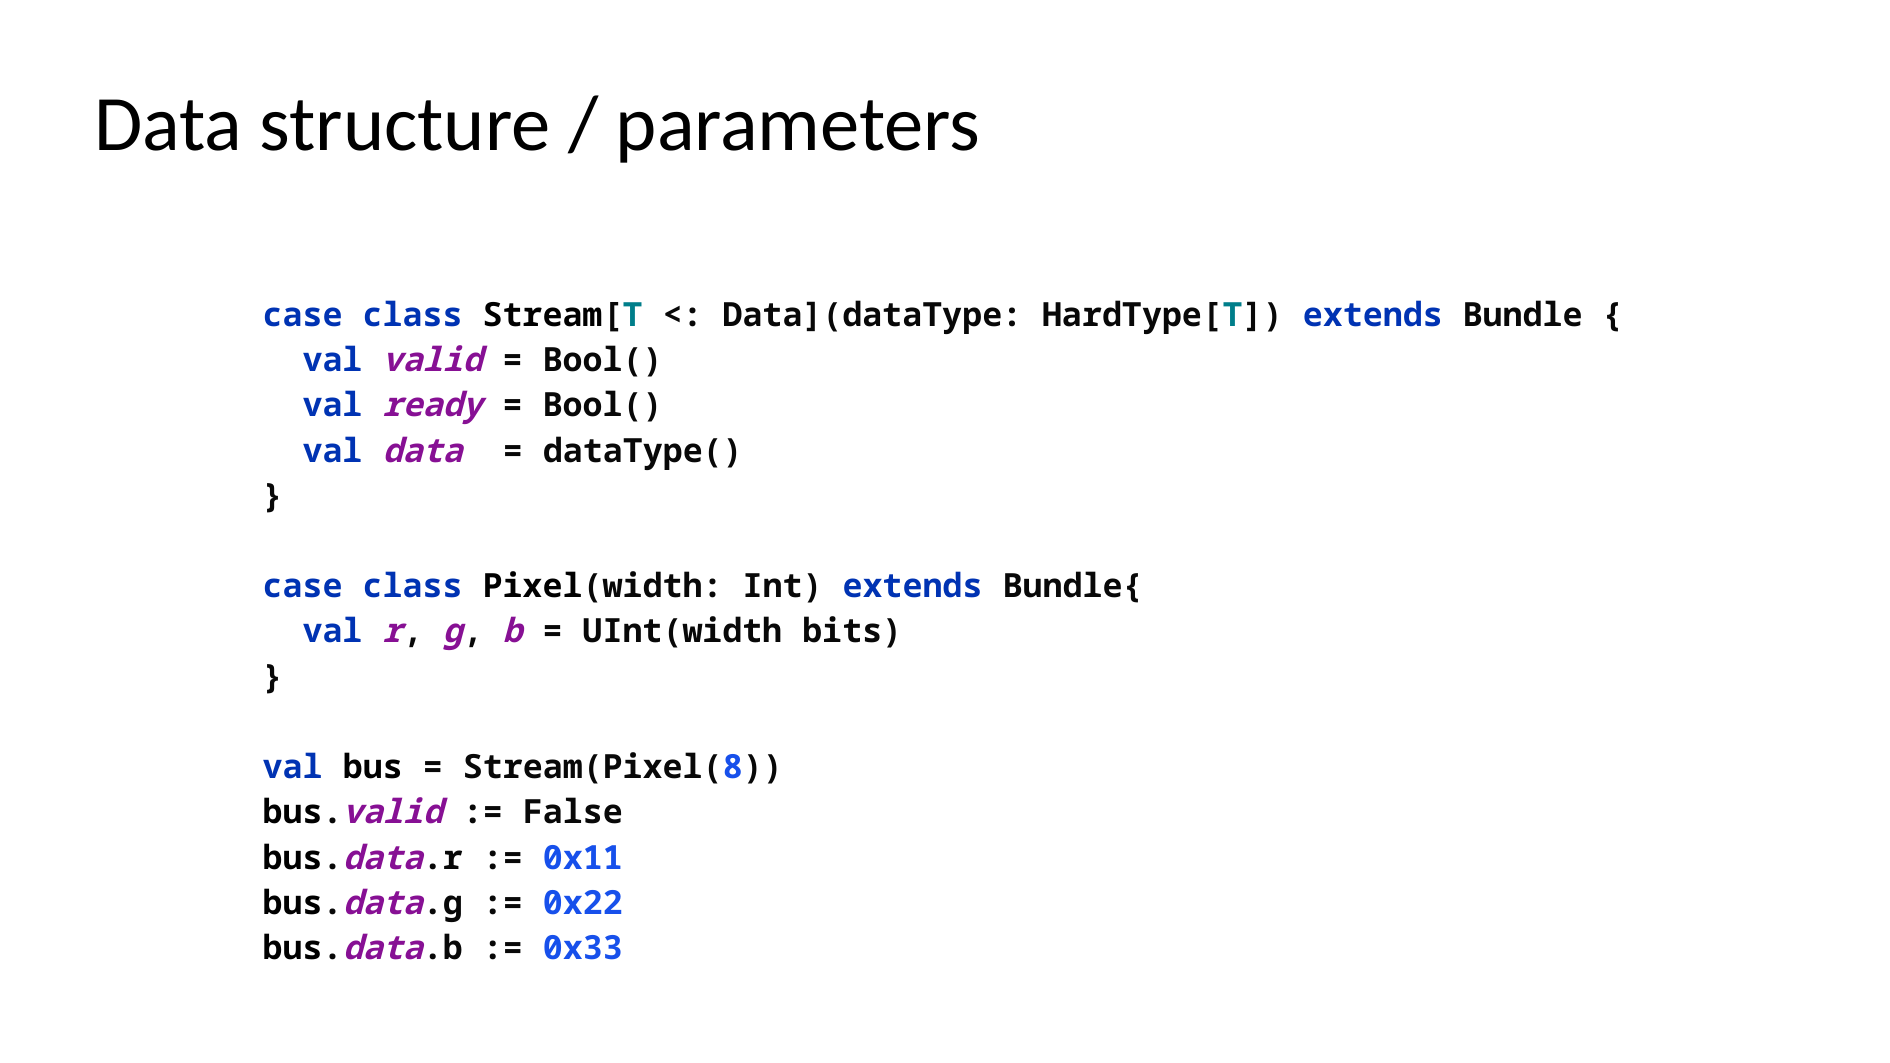

# Data structure / parameters
case class Stream[T <: Data](dataType: HardType[T]) extends Bundle {
 val valid = Bool()
 val ready = Bool()
 val data = dataType()
}
case class Pixel(width: Int) extends Bundle{
 val r, g, b = UInt(width bits)
}
val bus = Stream(Pixel(8))
bus.valid := False
bus.data.r := 0x11
bus.data.g := 0x22
bus.data.b := 0x33